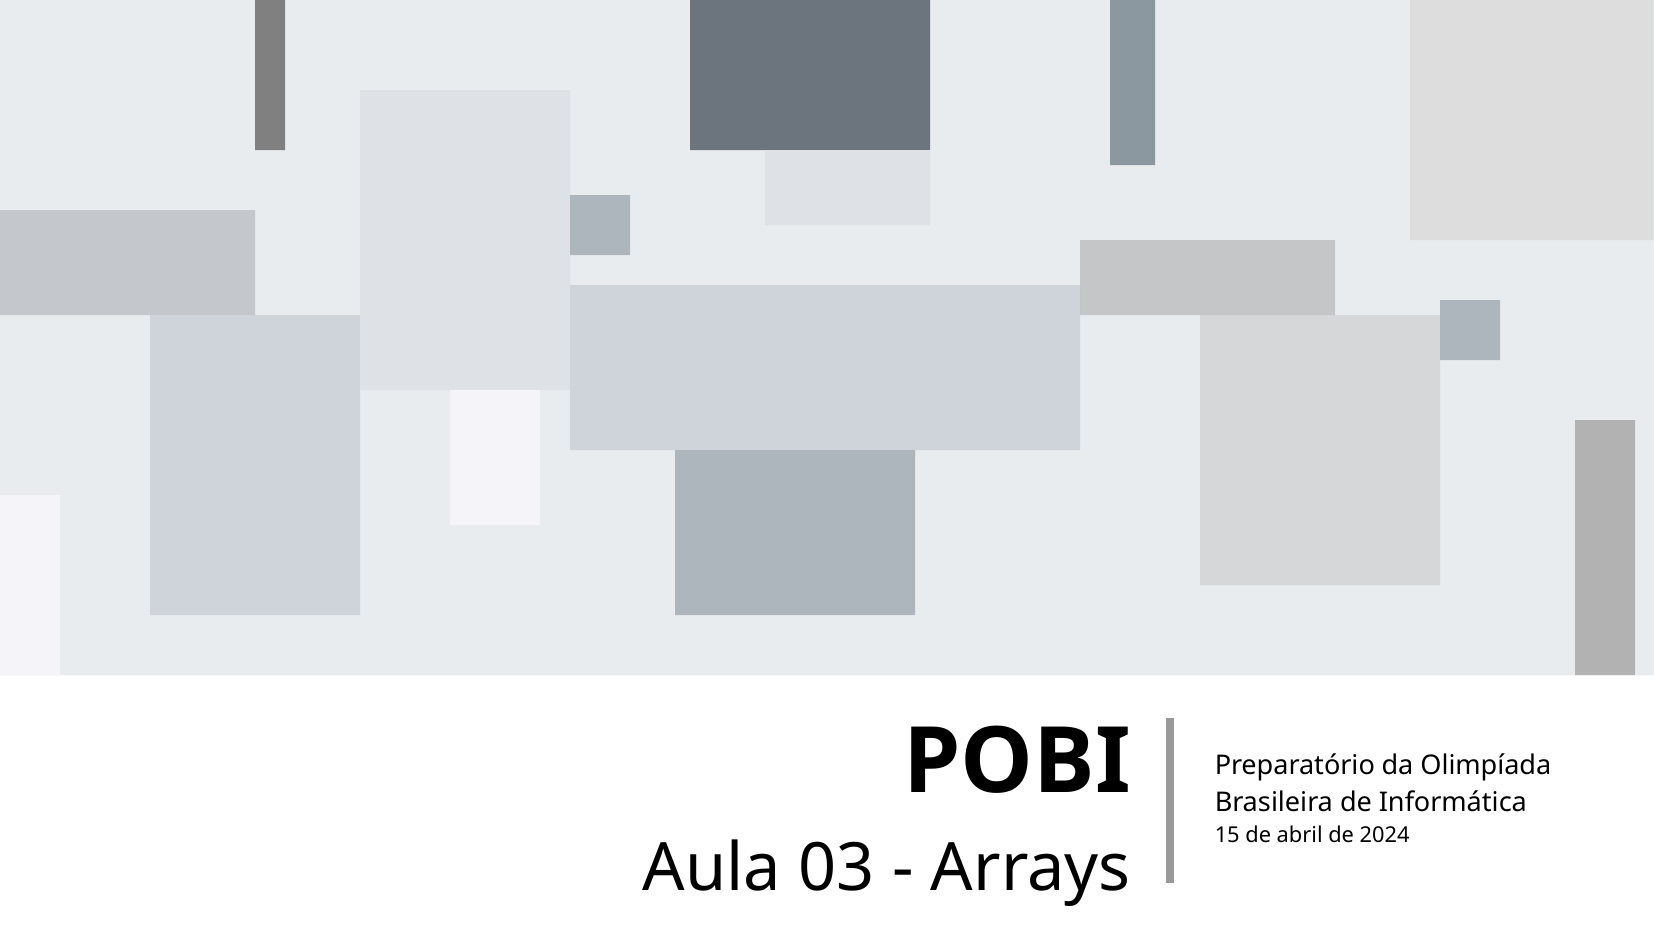

# POBI
Preparatório da Olimpíada Brasileira de Informática
15 de abril de 2024
Aula 03 - Arrays